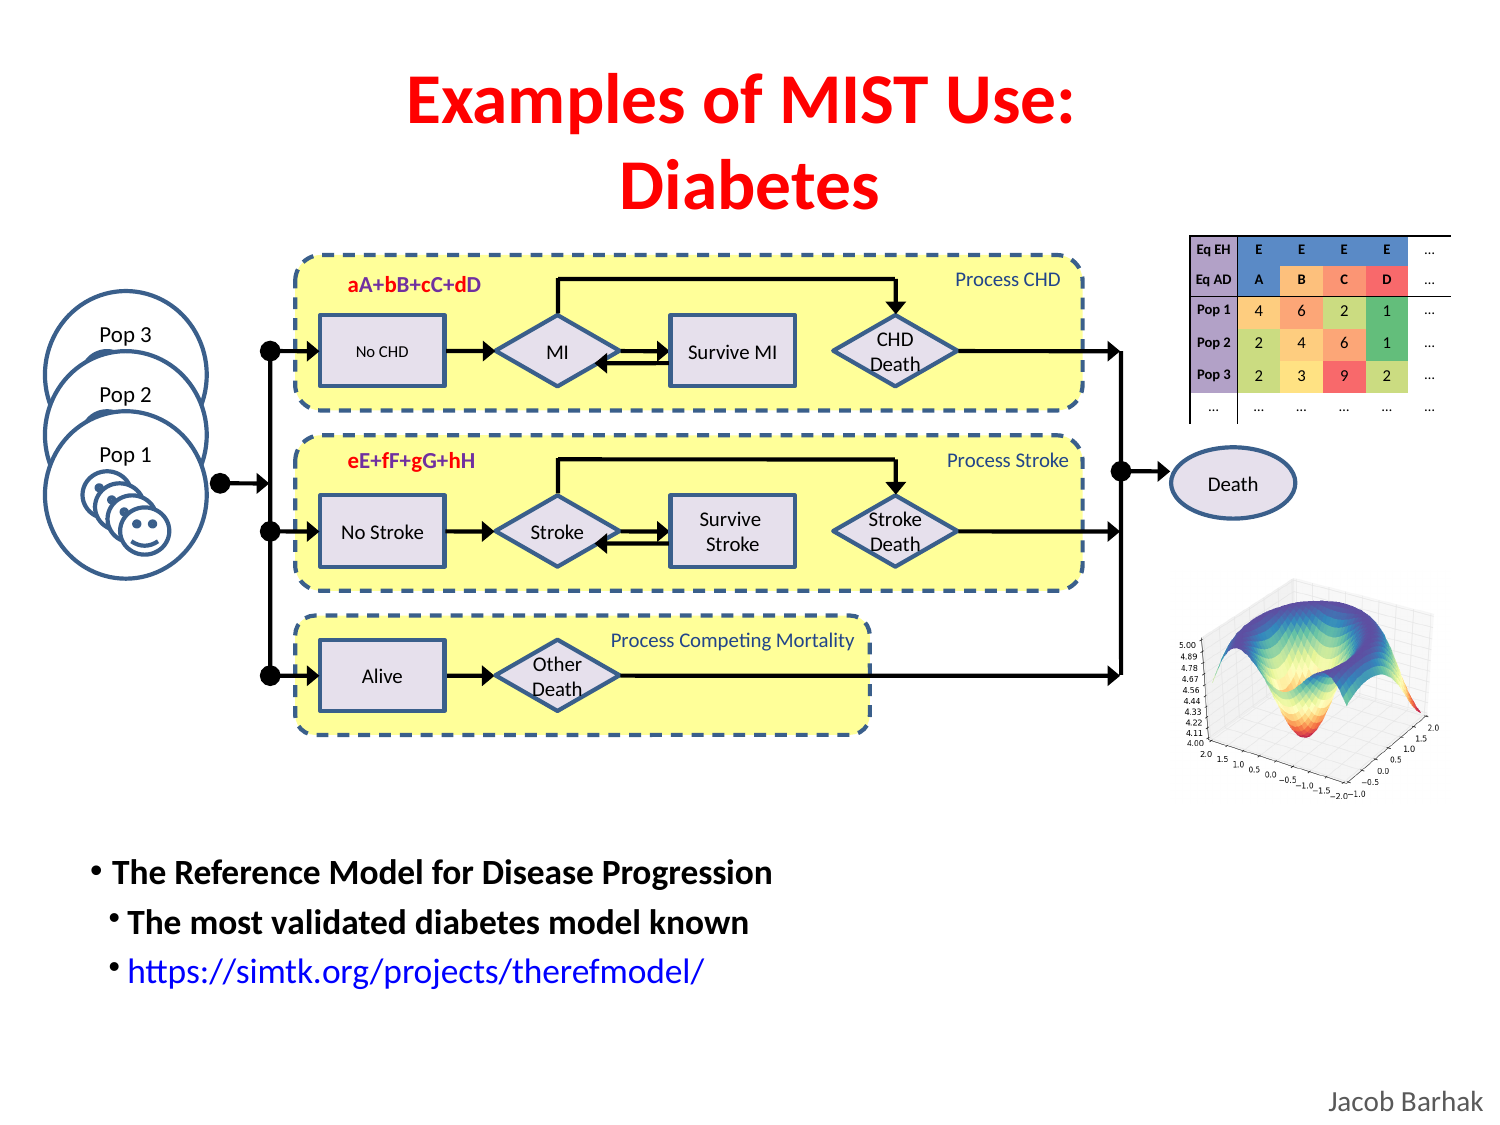

Examples of MIST Use:
Diabetes
| Eq EH | E | E | E | E | … |
| --- | --- | --- | --- | --- | --- |
| Eq AD | A | B | C | D | … |
| Pop 1 | 4 | 6 | 2 | 1 | … |
| Pop 2 | 2 | 4 | 6 | 1 | … |
| Pop 3 | 2 | 3 | 9 | 2 | … |
| … | … | … | … | … | … |
Process CHD
The Reference Model for Disease Progression
The most validated diabetes model known
https://simtk.org/projects/therefmodel/
aA+bB+cC+dD
Pop 3
No CHD
MI
Survive MI
CHD Death
Pop 2
Pop 1
Process Stroke
eE+fF+gG+hH
Death
No Stroke
Stroke
Survive Stroke
Stroke Death
Process Competing Mortality
Alive
Other Death